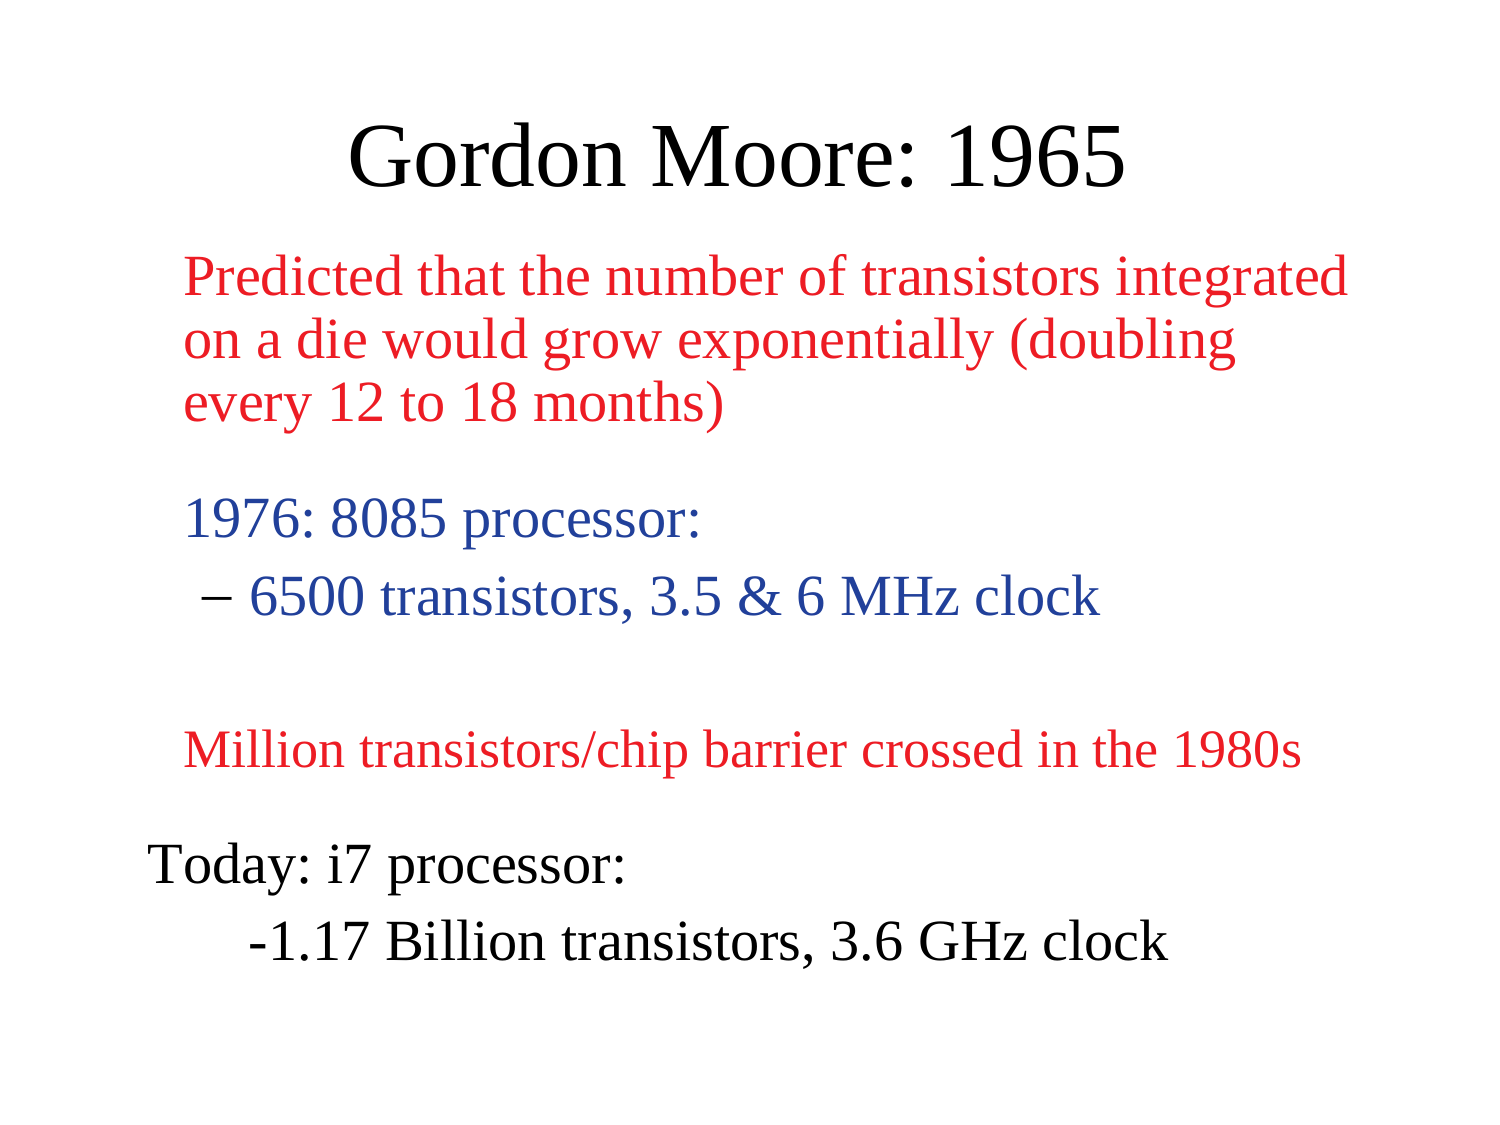

Gordon Moore: 1965
Predicted that the number of transistors integrated on a die would grow exponentially (doubling every 12 to 18 months)
1976: 8085 processor:
6500 transistors, 3.5 & 6 MHz clock
Million transistors/chip barrier crossed in the 1980s
Today: i7 processor:
-1.17 Billion transistors, 3.6 GHz clock